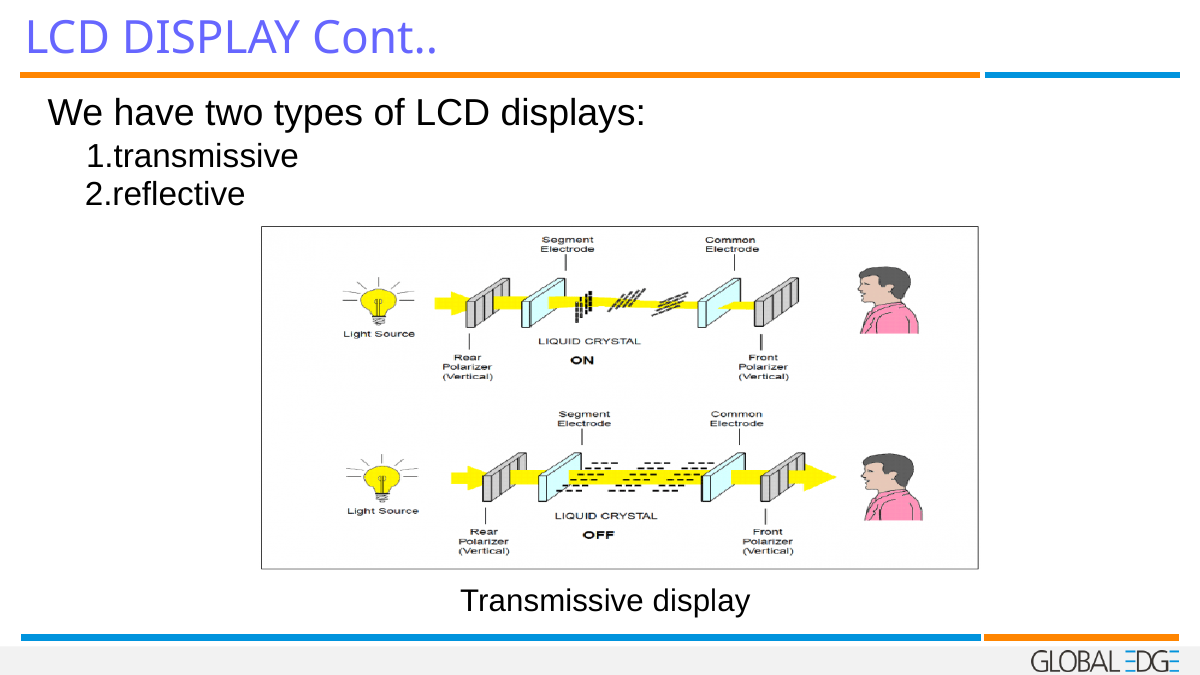

# LCD DISPLAY Cont..
We have two types of LCD displays:
 1.transmissive
 2.reflective
Transmissive display